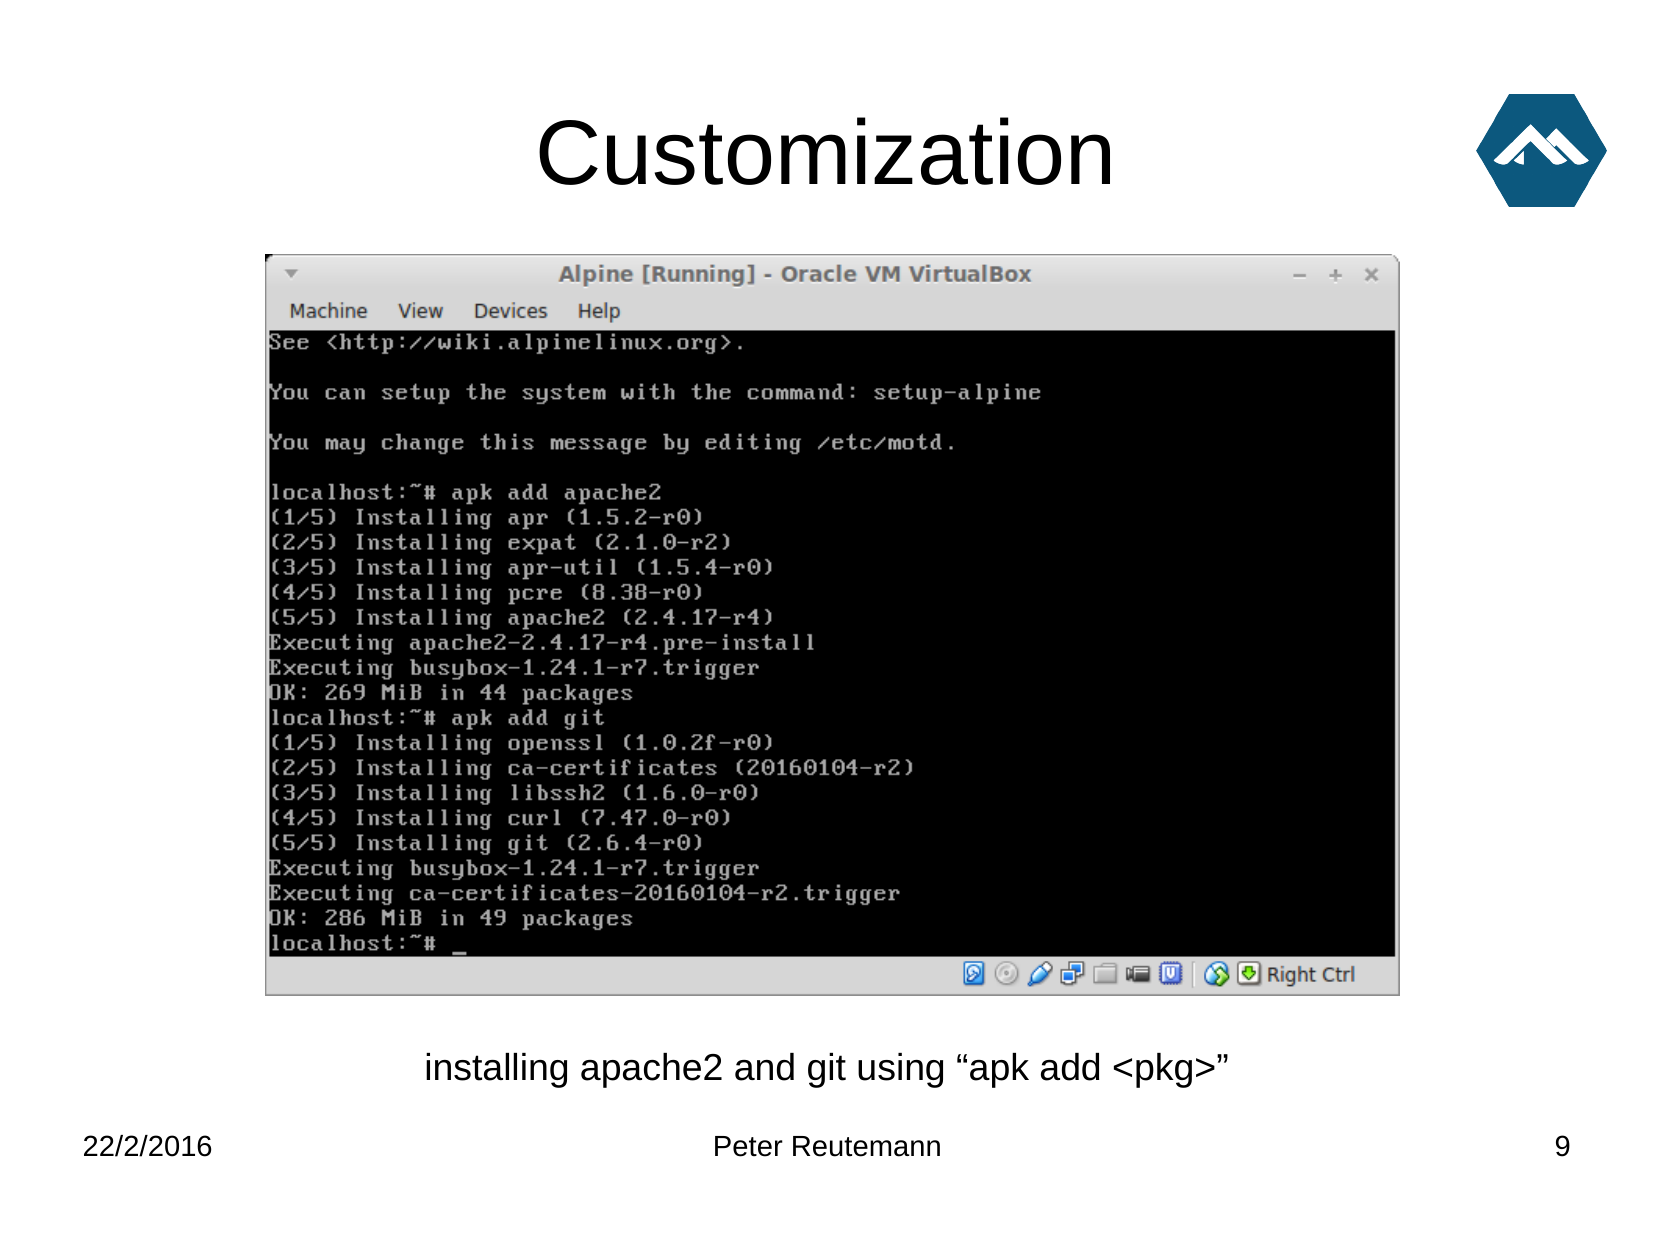

# Customization
installing apache2 and git using “apk add <pkg>”
22/2/2016
Peter Reutemann
9